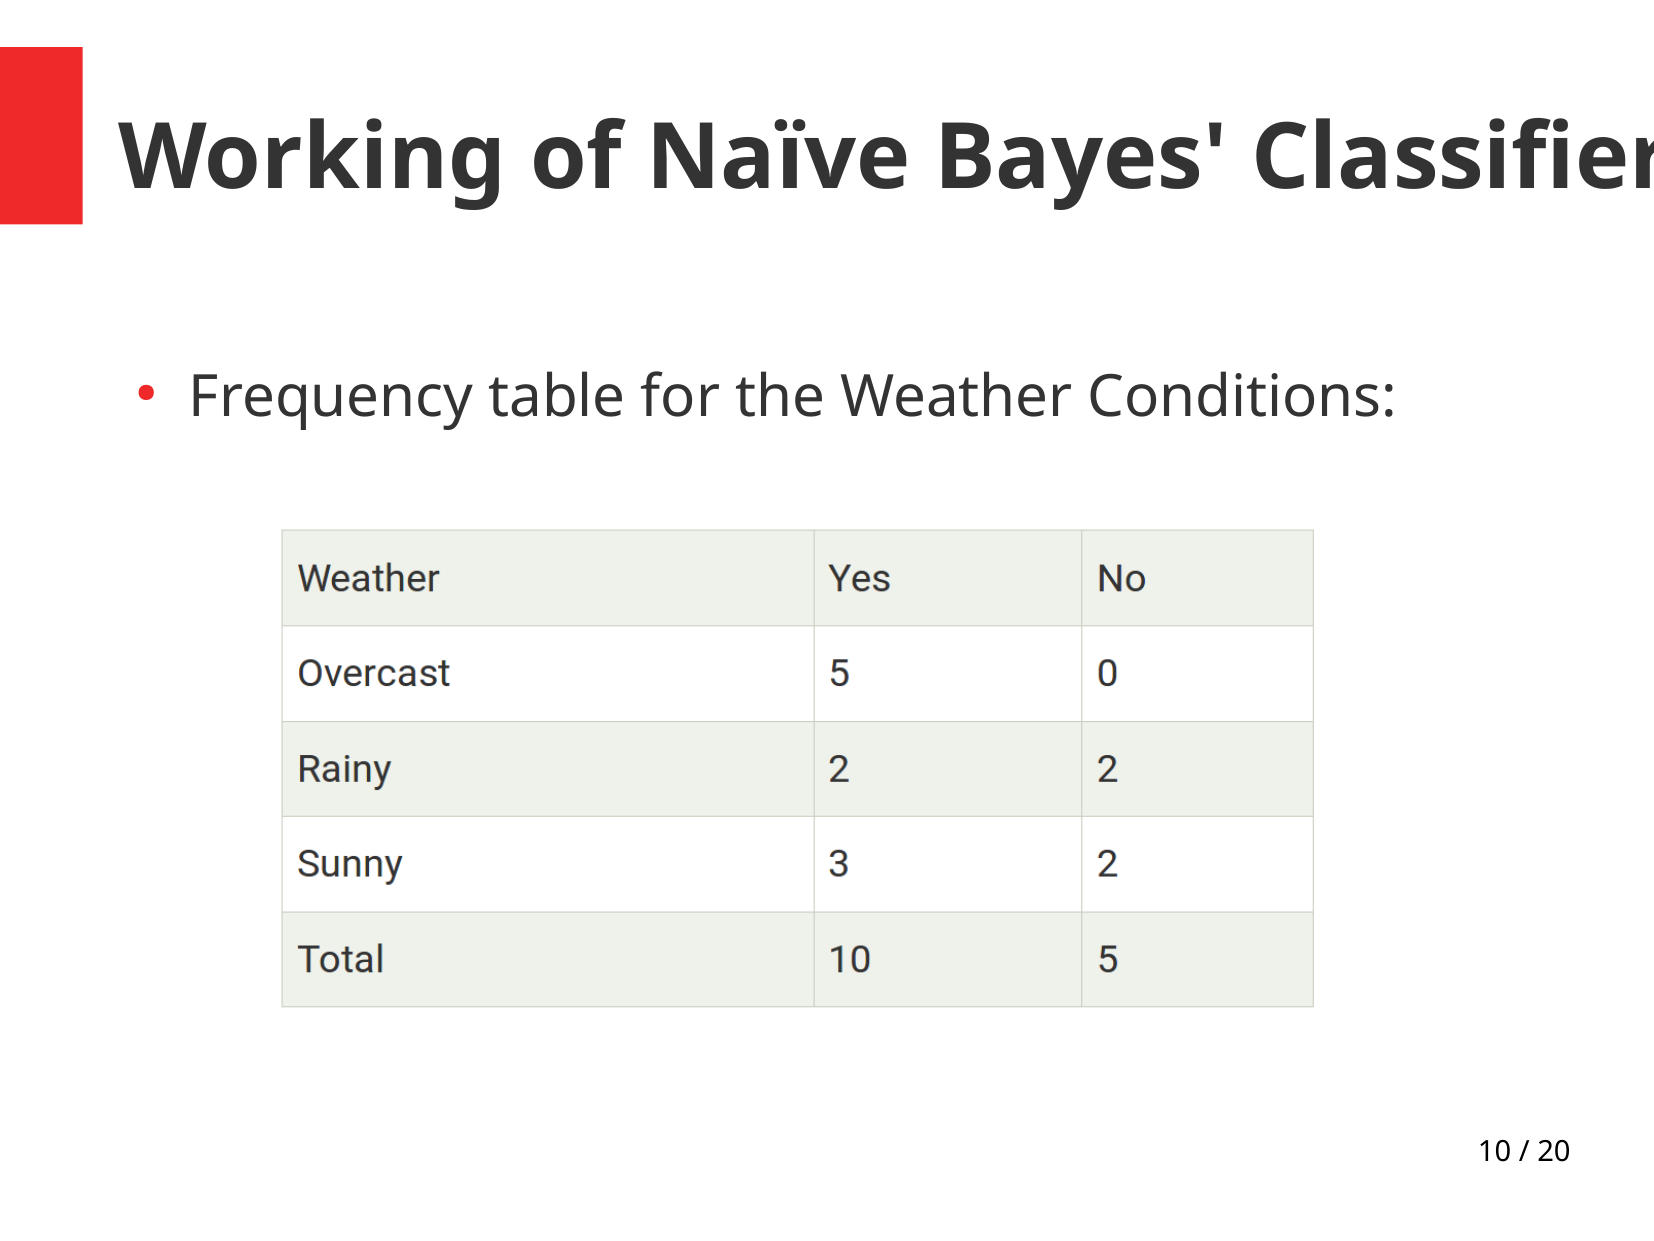

# Working of Naïve Bayes' Classifier
Frequency table for the Weather Conditions:
10